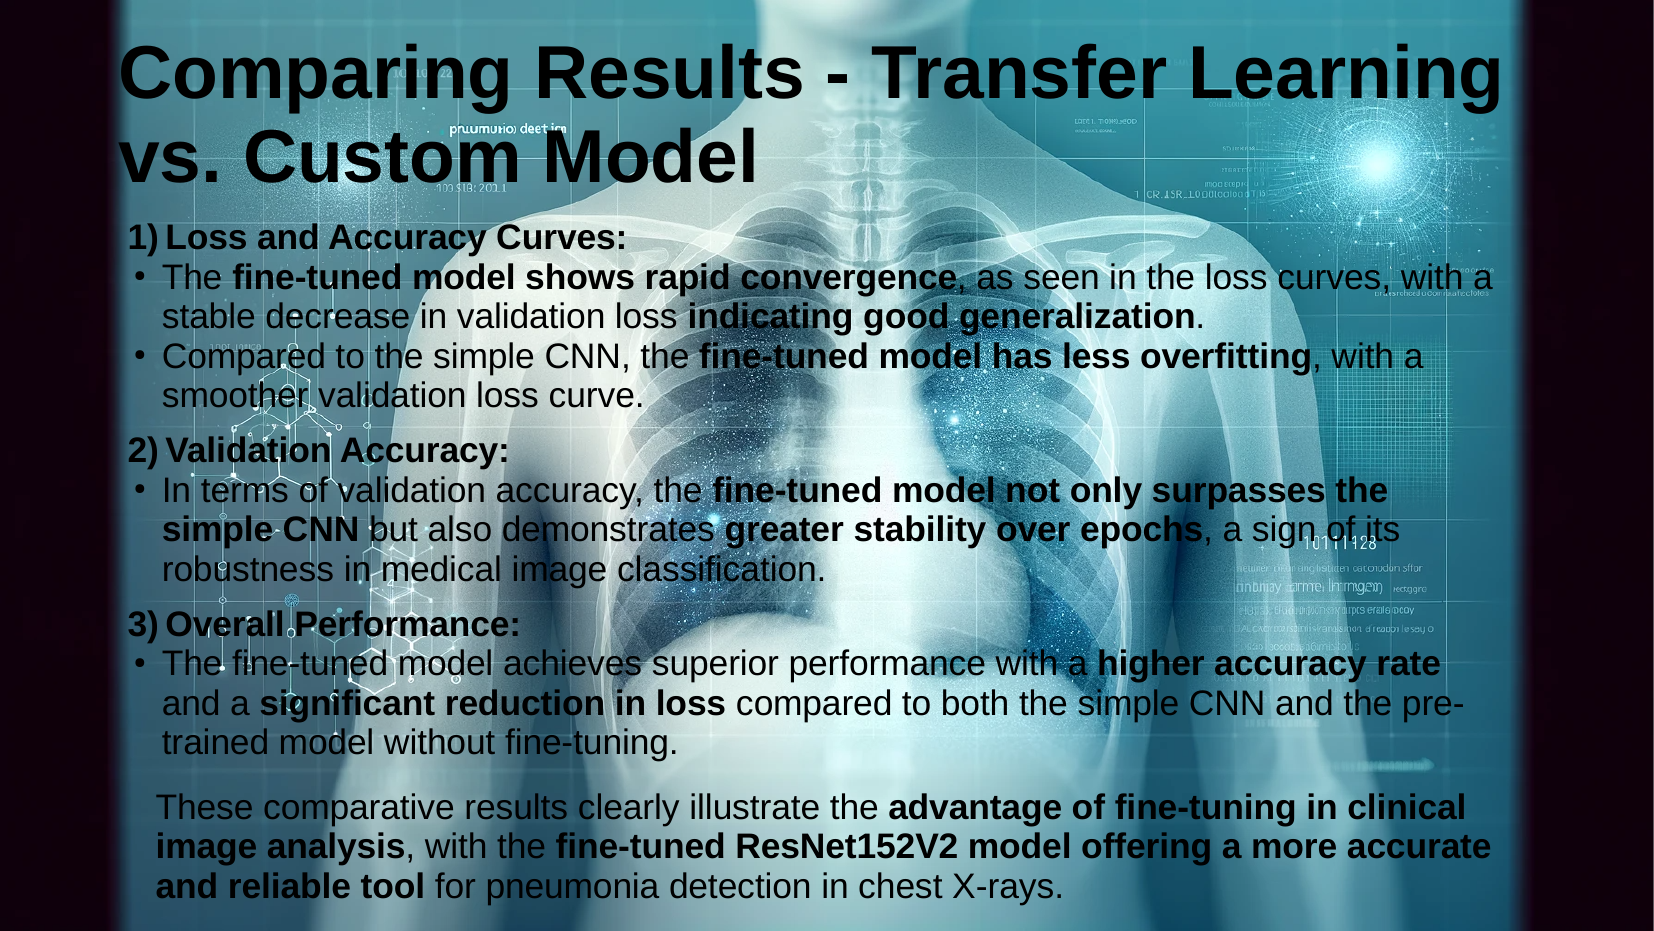

# Comparing Results - Transfer Learning vs. Custom Model
 Loss and Accuracy Curves:
The fine-tuned model shows rapid convergence, as seen in the loss curves, with a stable decrease in validation loss indicating good generalization.
Compared to the simple CNN, the fine-tuned model has less overfitting, with a smoother validation loss curve.
 Validation Accuracy:
In terms of validation accuracy, the fine-tuned model not only surpasses the simple CNN but also demonstrates greater stability over epochs, a sign of its robustness in medical image classification.
 Overall Performance:
The fine-tuned model achieves superior performance with a higher accuracy rate and a significant reduction in loss compared to both the simple CNN and the pre-trained model without fine-tuning.
These comparative results clearly illustrate the advantage of fine-tuning in clinical image analysis, with the fine-tuned ResNet152V2 model offering a more accurate and reliable tool for pneumonia detection in chest X-rays.